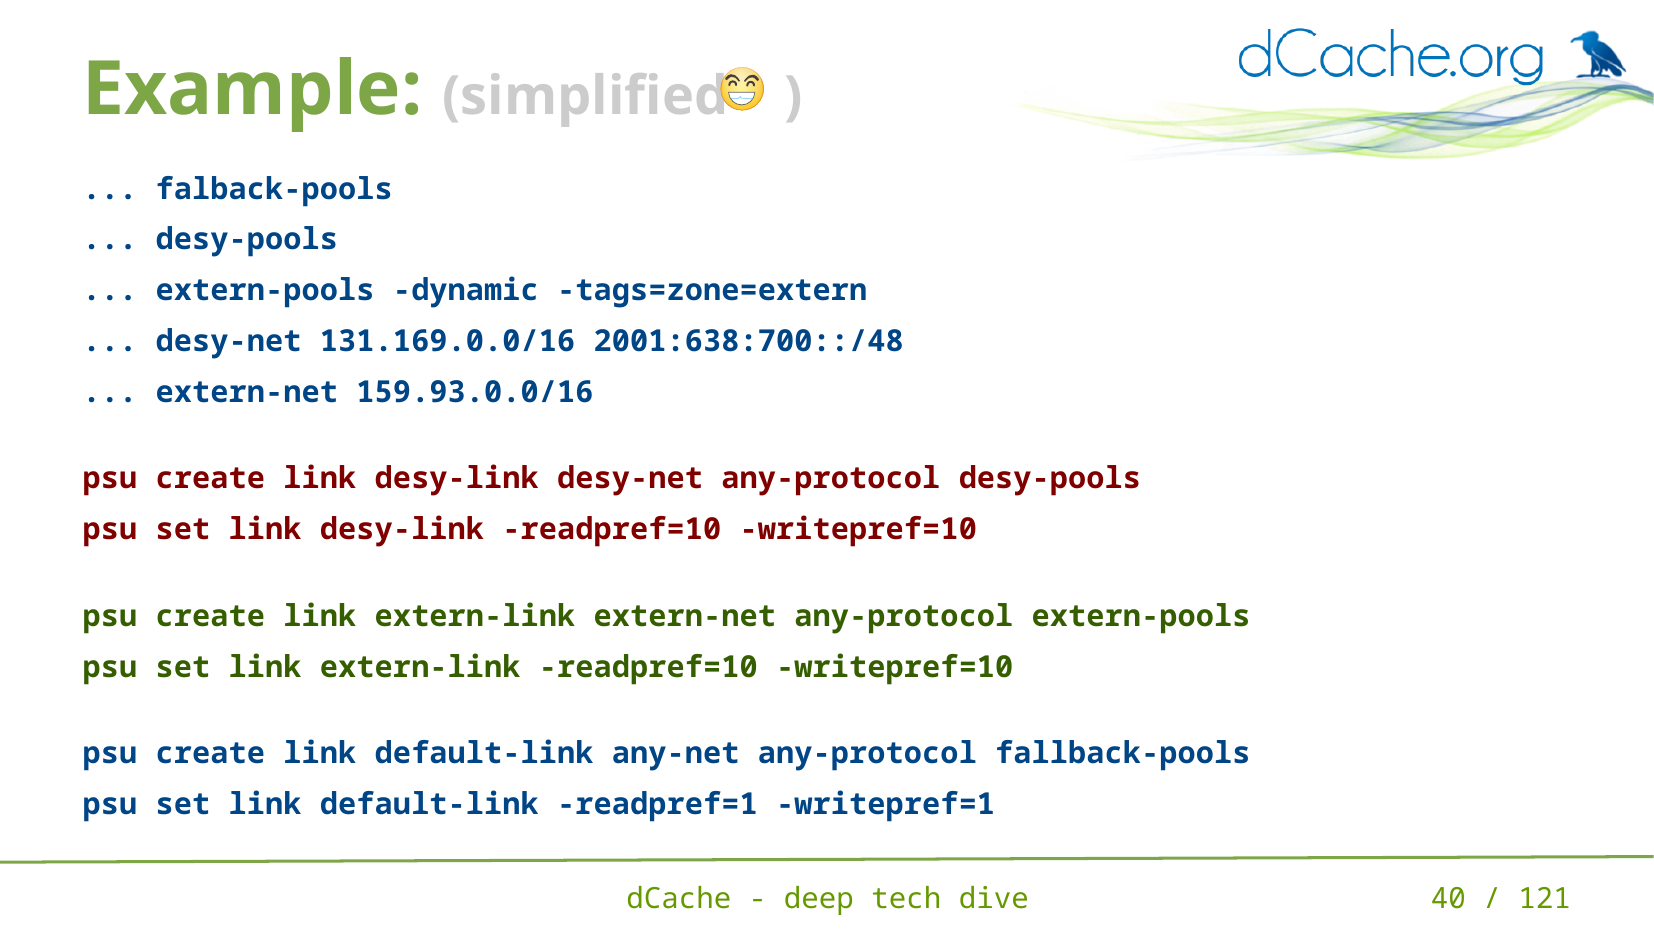

# Example: (simplified )
... falback-pools
... desy-pools
... extern-pools -dynamic -tags=zone=extern
... desy-net 131.169.0.0/16 2001:638:700::/48
... extern-net 159.93.0.0/16
psu create link desy-link desy-net any-protocol desy-pools
psu set link desy-link -readpref=10 -writepref=10
psu create link extern-link extern-net any-protocol extern-pools
psu set link extern-link -readpref=10 -writepref=10
psu create link default-link any-net any-protocol fallback-pools
psu set link default-link -readpref=1 -writepref=1
dCache - deep tech dive
40